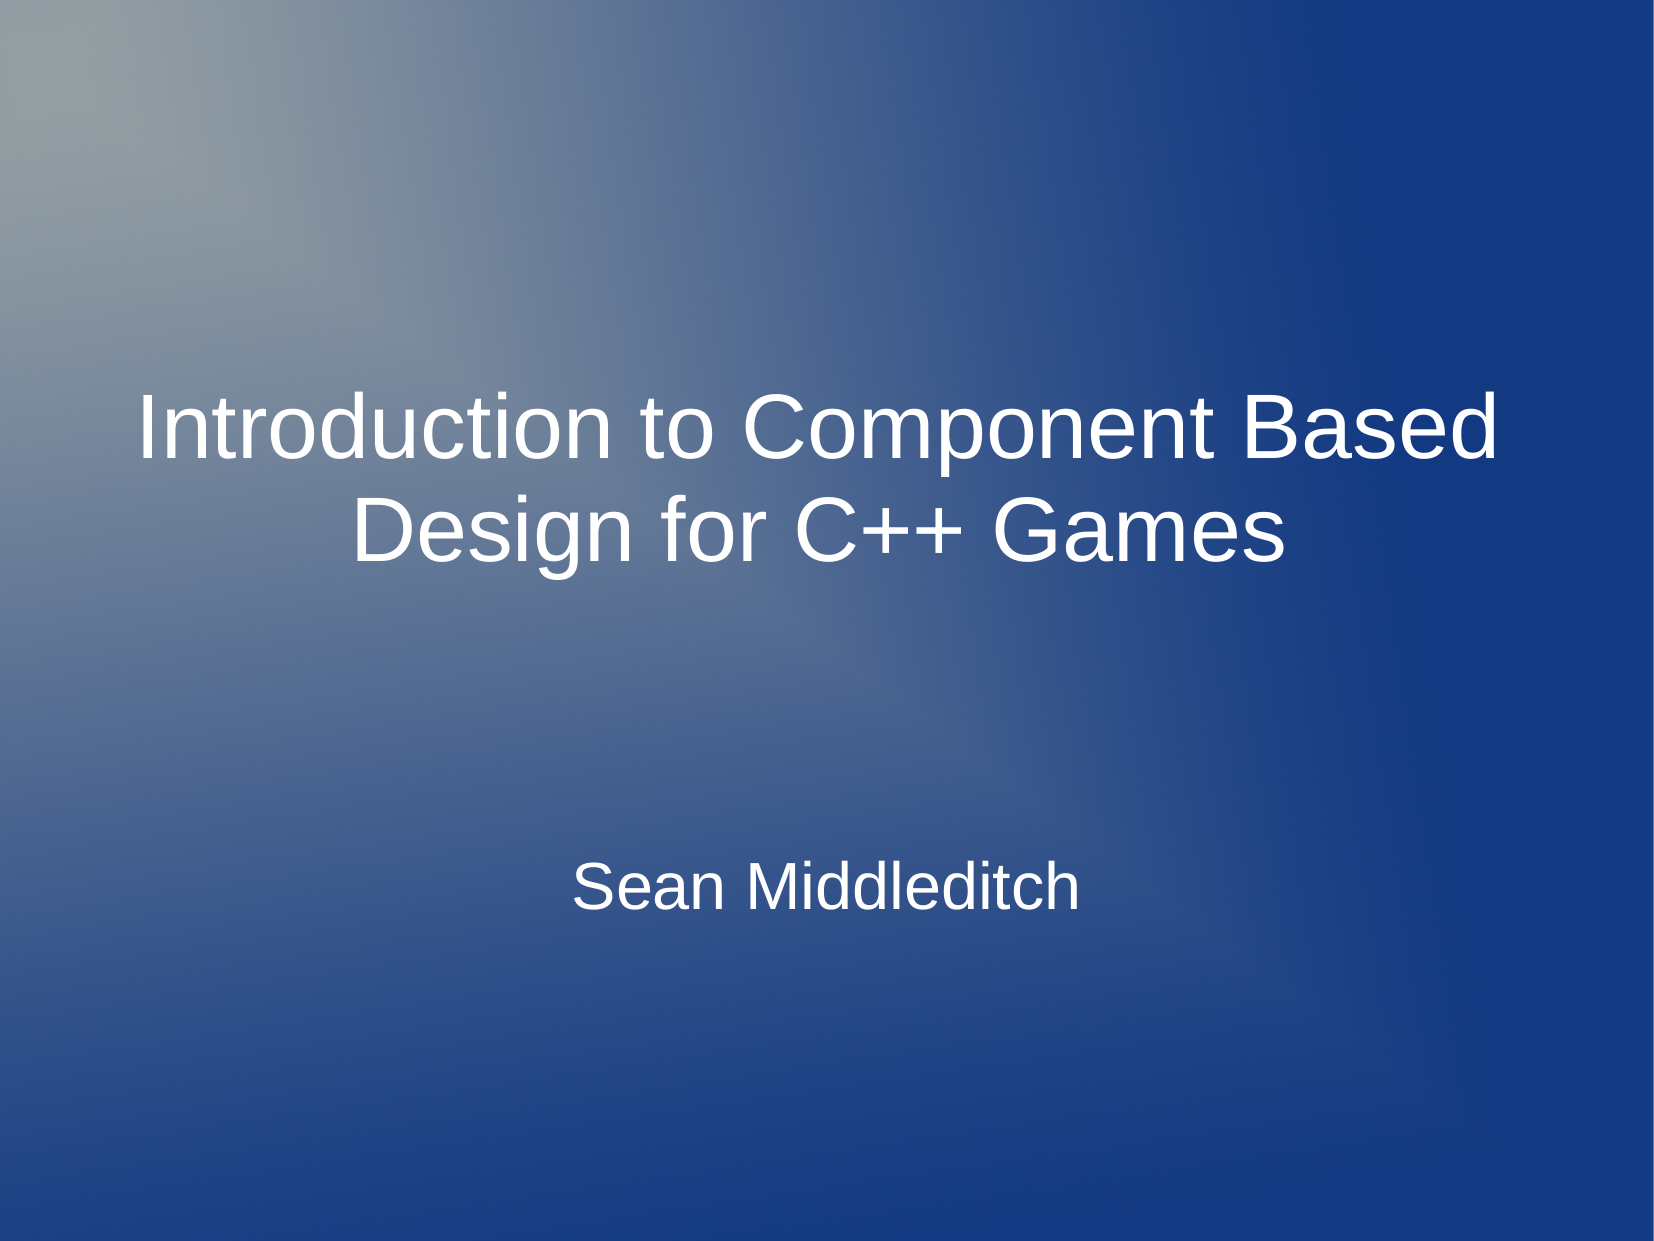

Sean Middleditch
# Introduction to Component Based Design for C++ Games